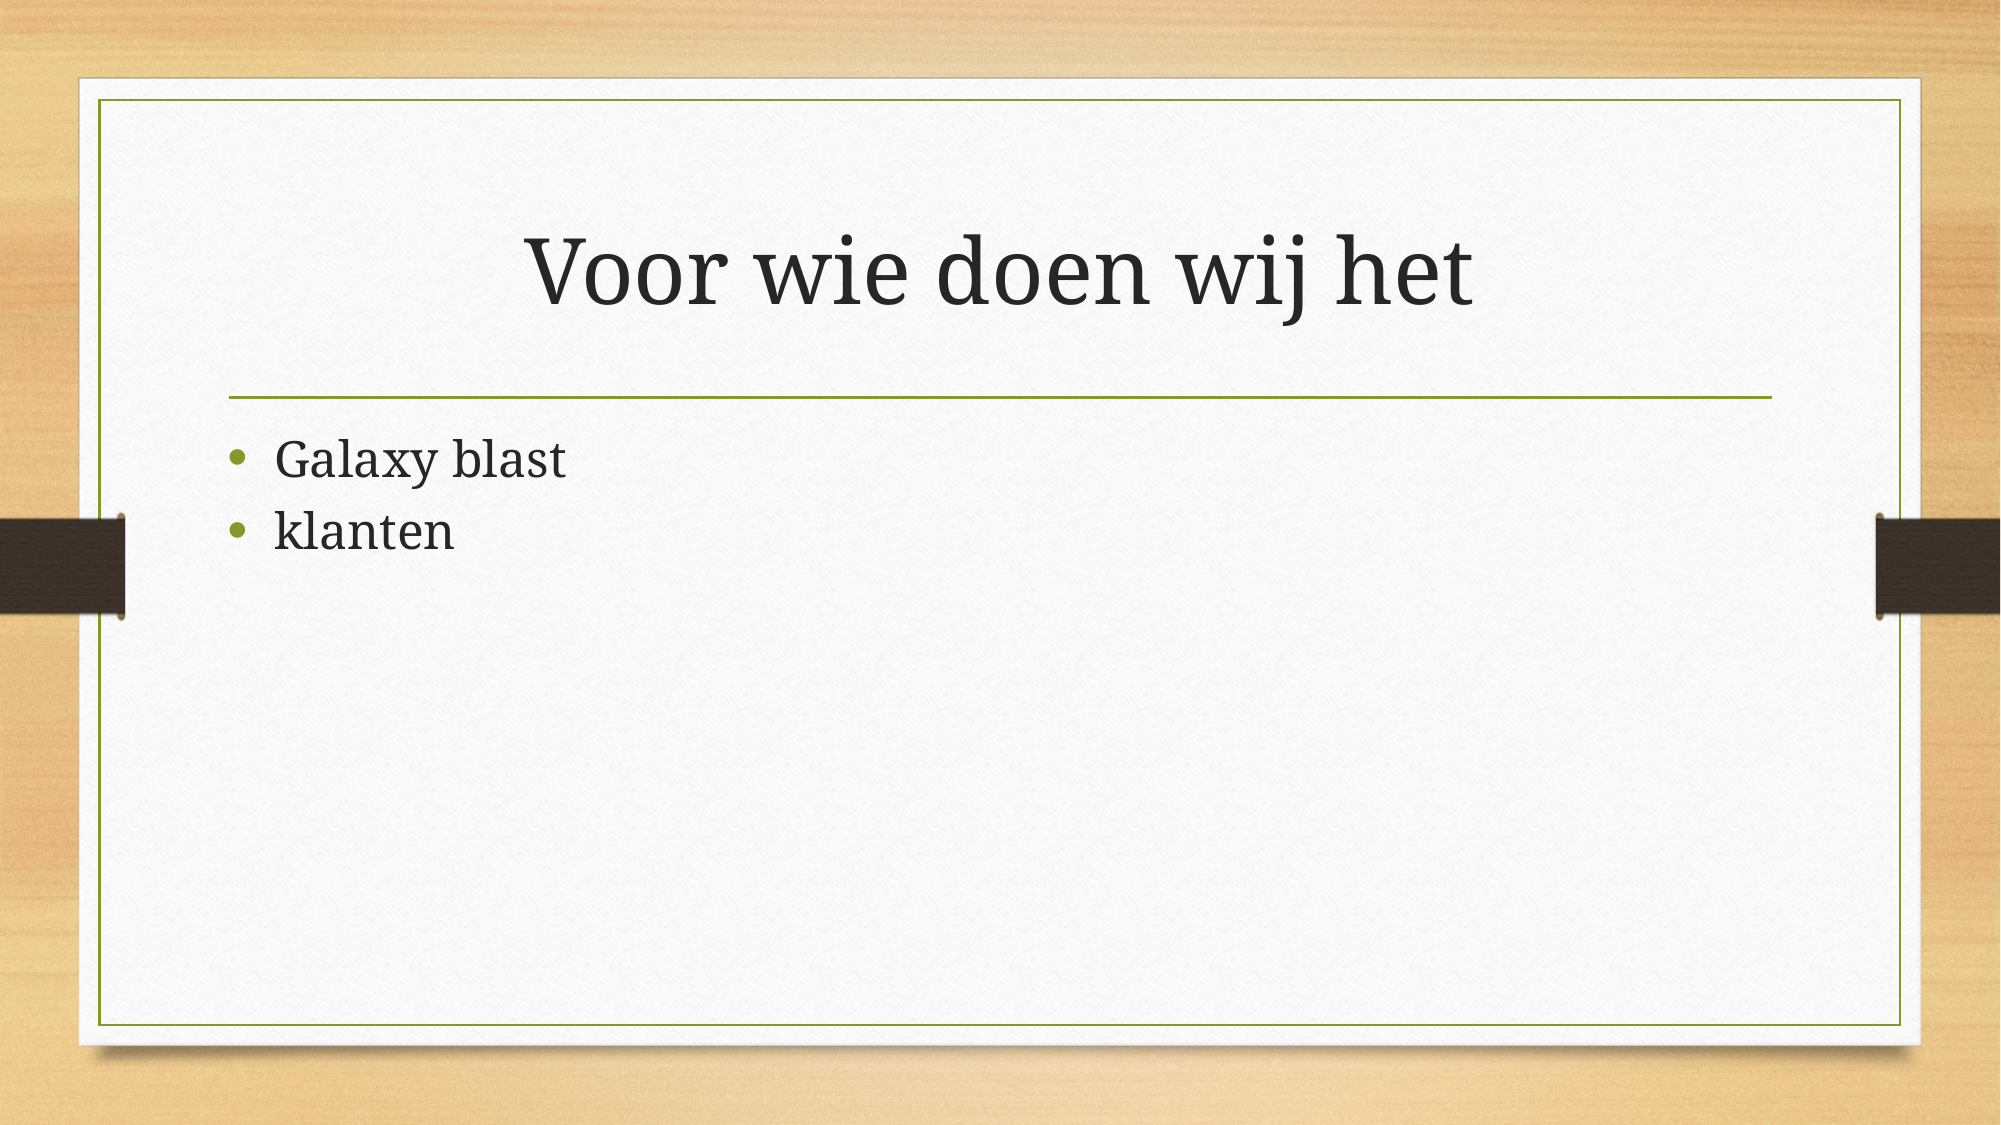

# Voor wie doen wij het
Galaxy blast
klanten